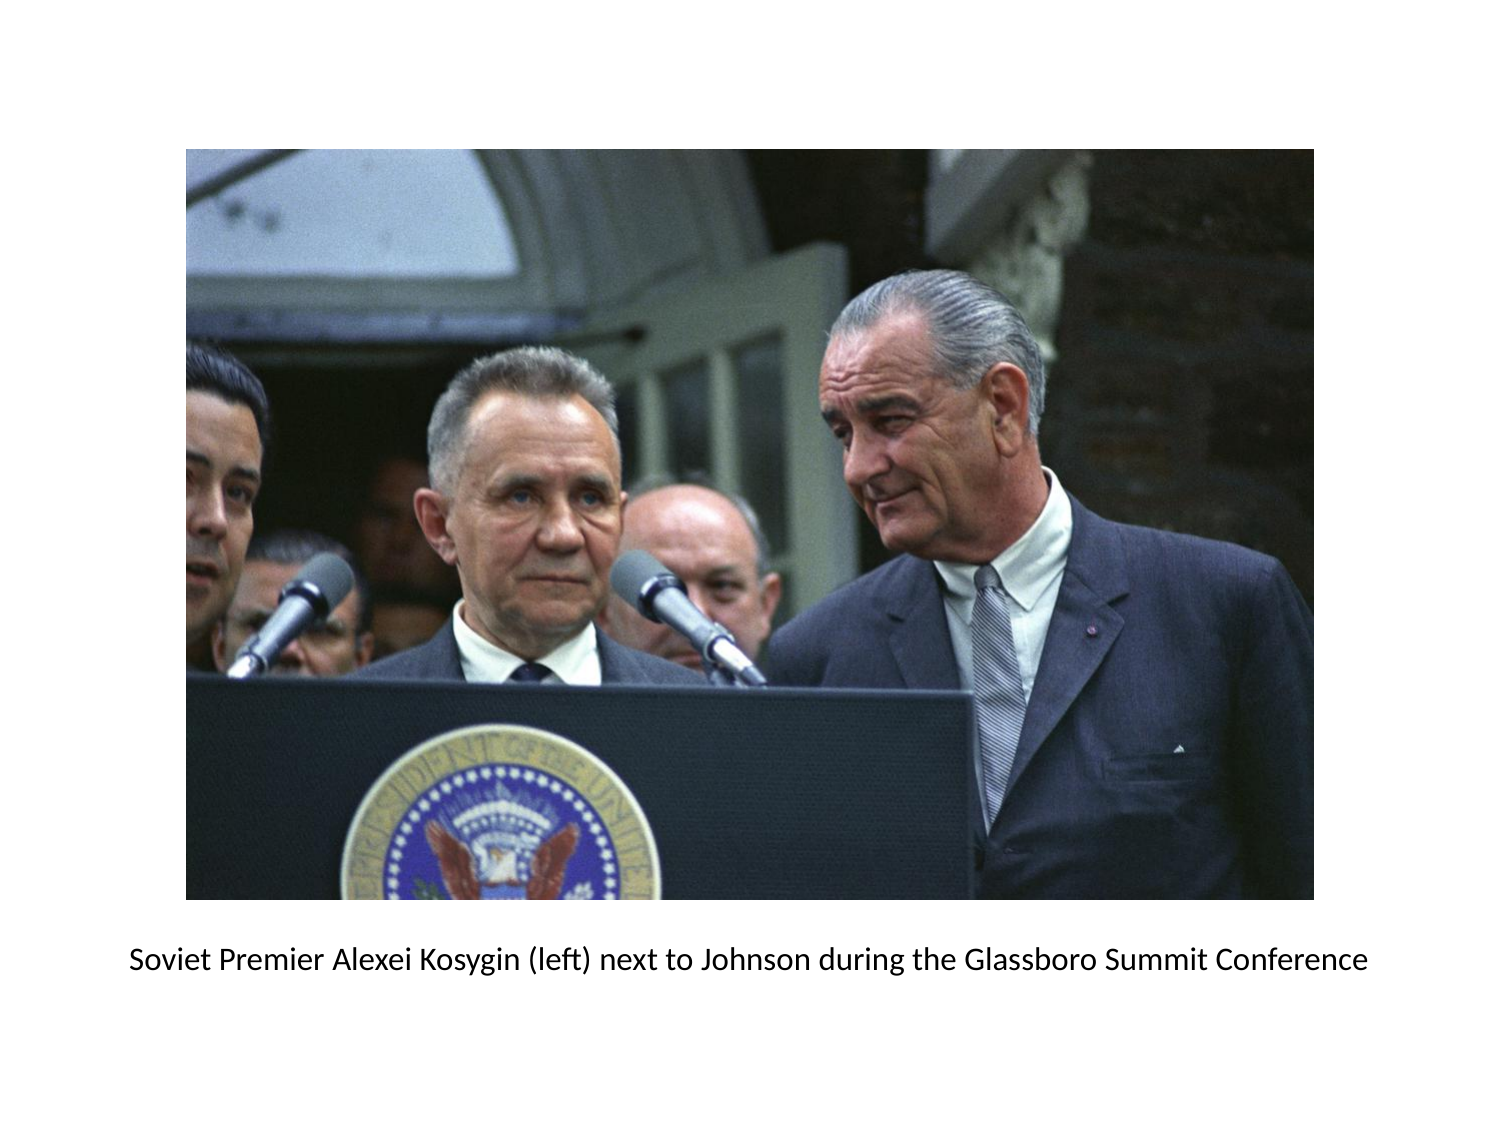

Soviet Premier Alexei Kosygin (left) next to Johnson during the Glassboro Summit Conference